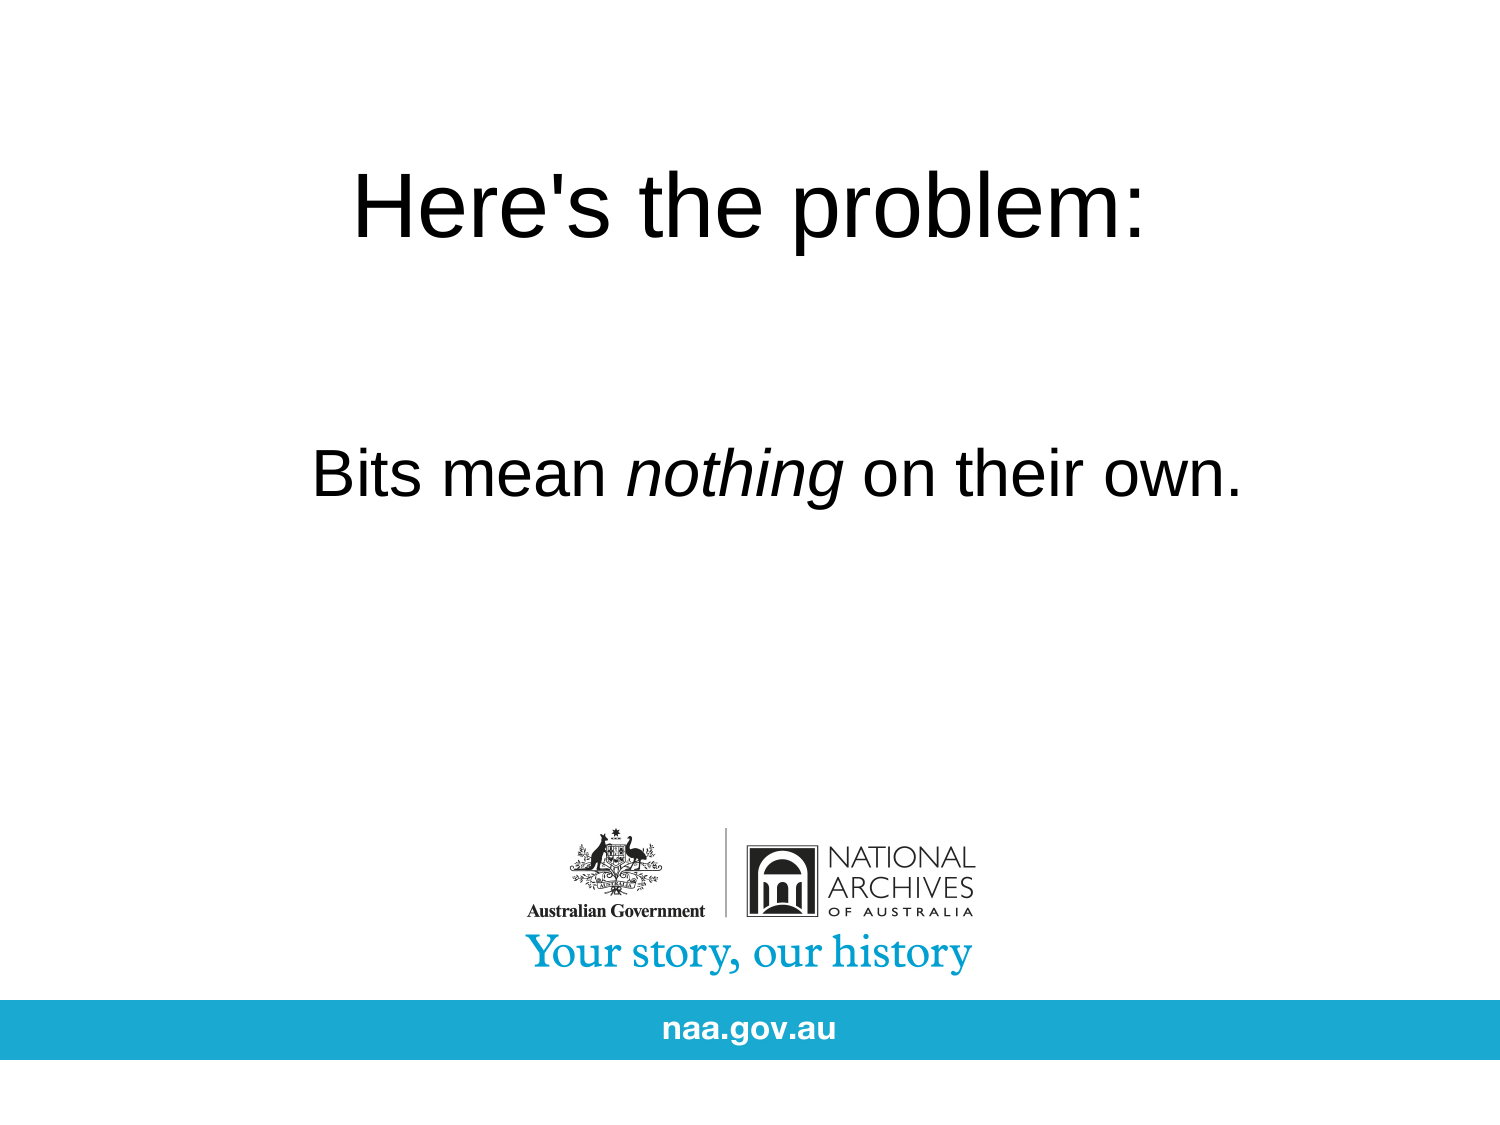

# Here's the problem:
Bits mean nothing on their own.